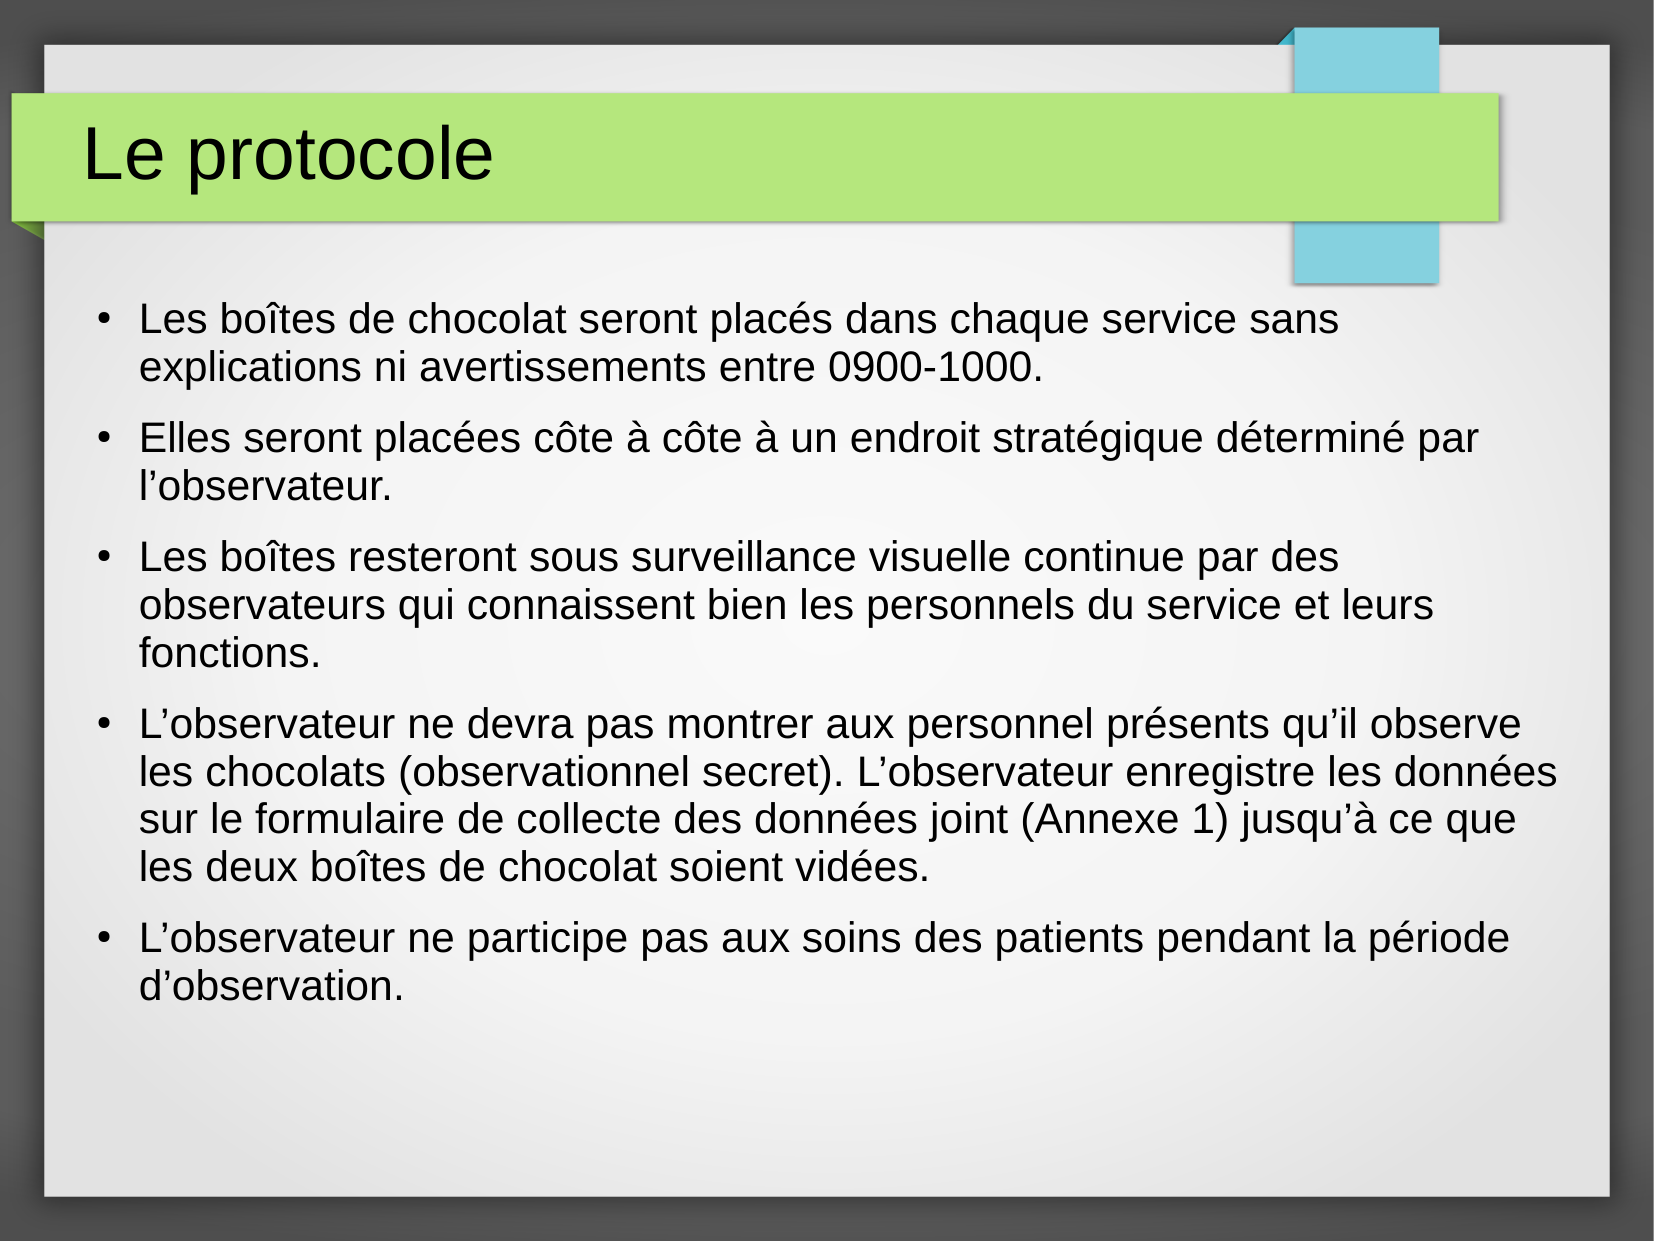

# Le protocole
Les boîtes de chocolat seront placés dans chaque service sans explications ni avertissements entre 0900-1000.
Elles seront placées côte à côte à un endroit stratégique déterminé par l’observateur.
Les boîtes resteront sous surveillance visuelle continue par des observateurs qui connaissent bien les personnels du service et leurs fonctions.
L’observateur ne devra pas montrer aux personnel présents qu’il observe les chocolats (observationnel secret). L’observateur enregistre les données sur le formulaire de collecte des données joint (Annexe 1) jusqu’à ce que les deux boîtes de chocolat soient vidées.
L’observateur ne participe pas aux soins des patients pendant la période d’observation.